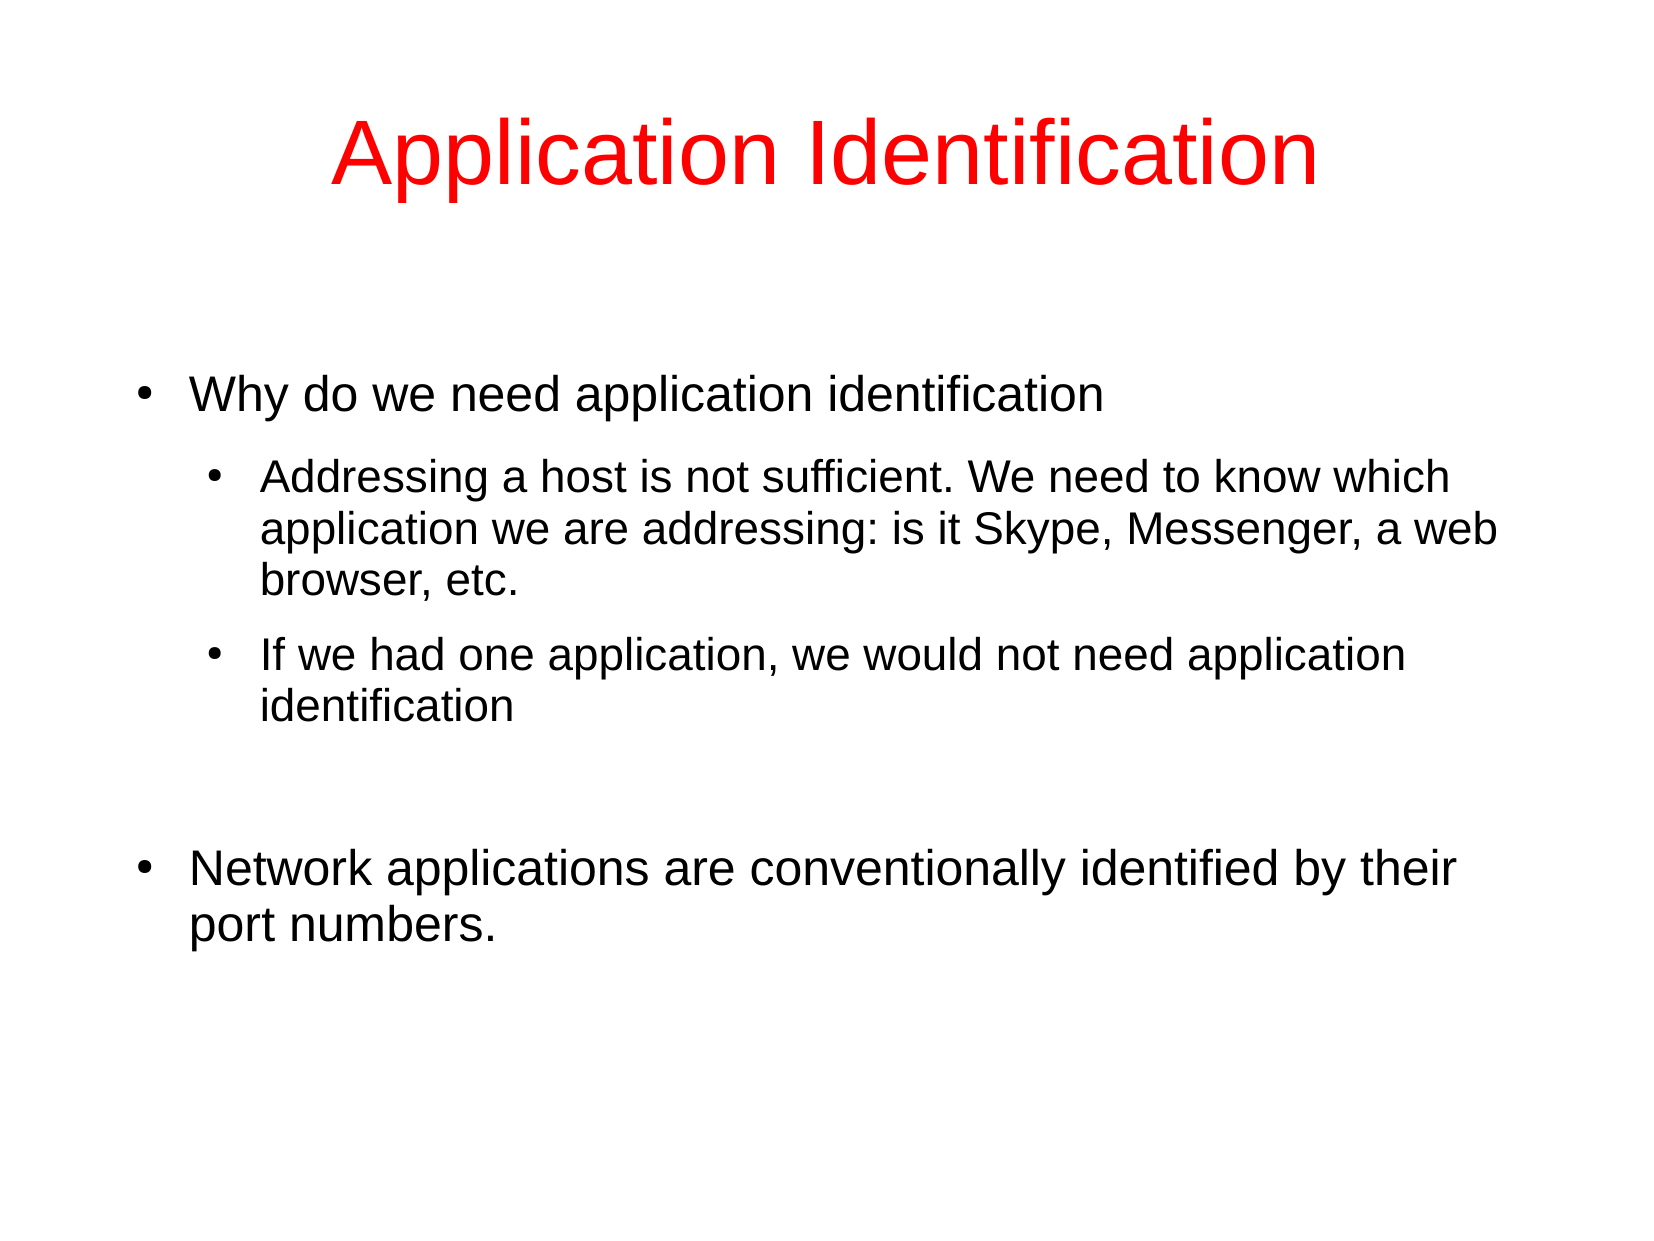

# Application Identification
Why do we need application identification
Addressing a host is not sufficient. We need to know which application we are addressing: is it Skype, Messenger, a web browser, etc.
If we had one application, we would not need application identification
Network applications are conventionally identified by their port numbers.